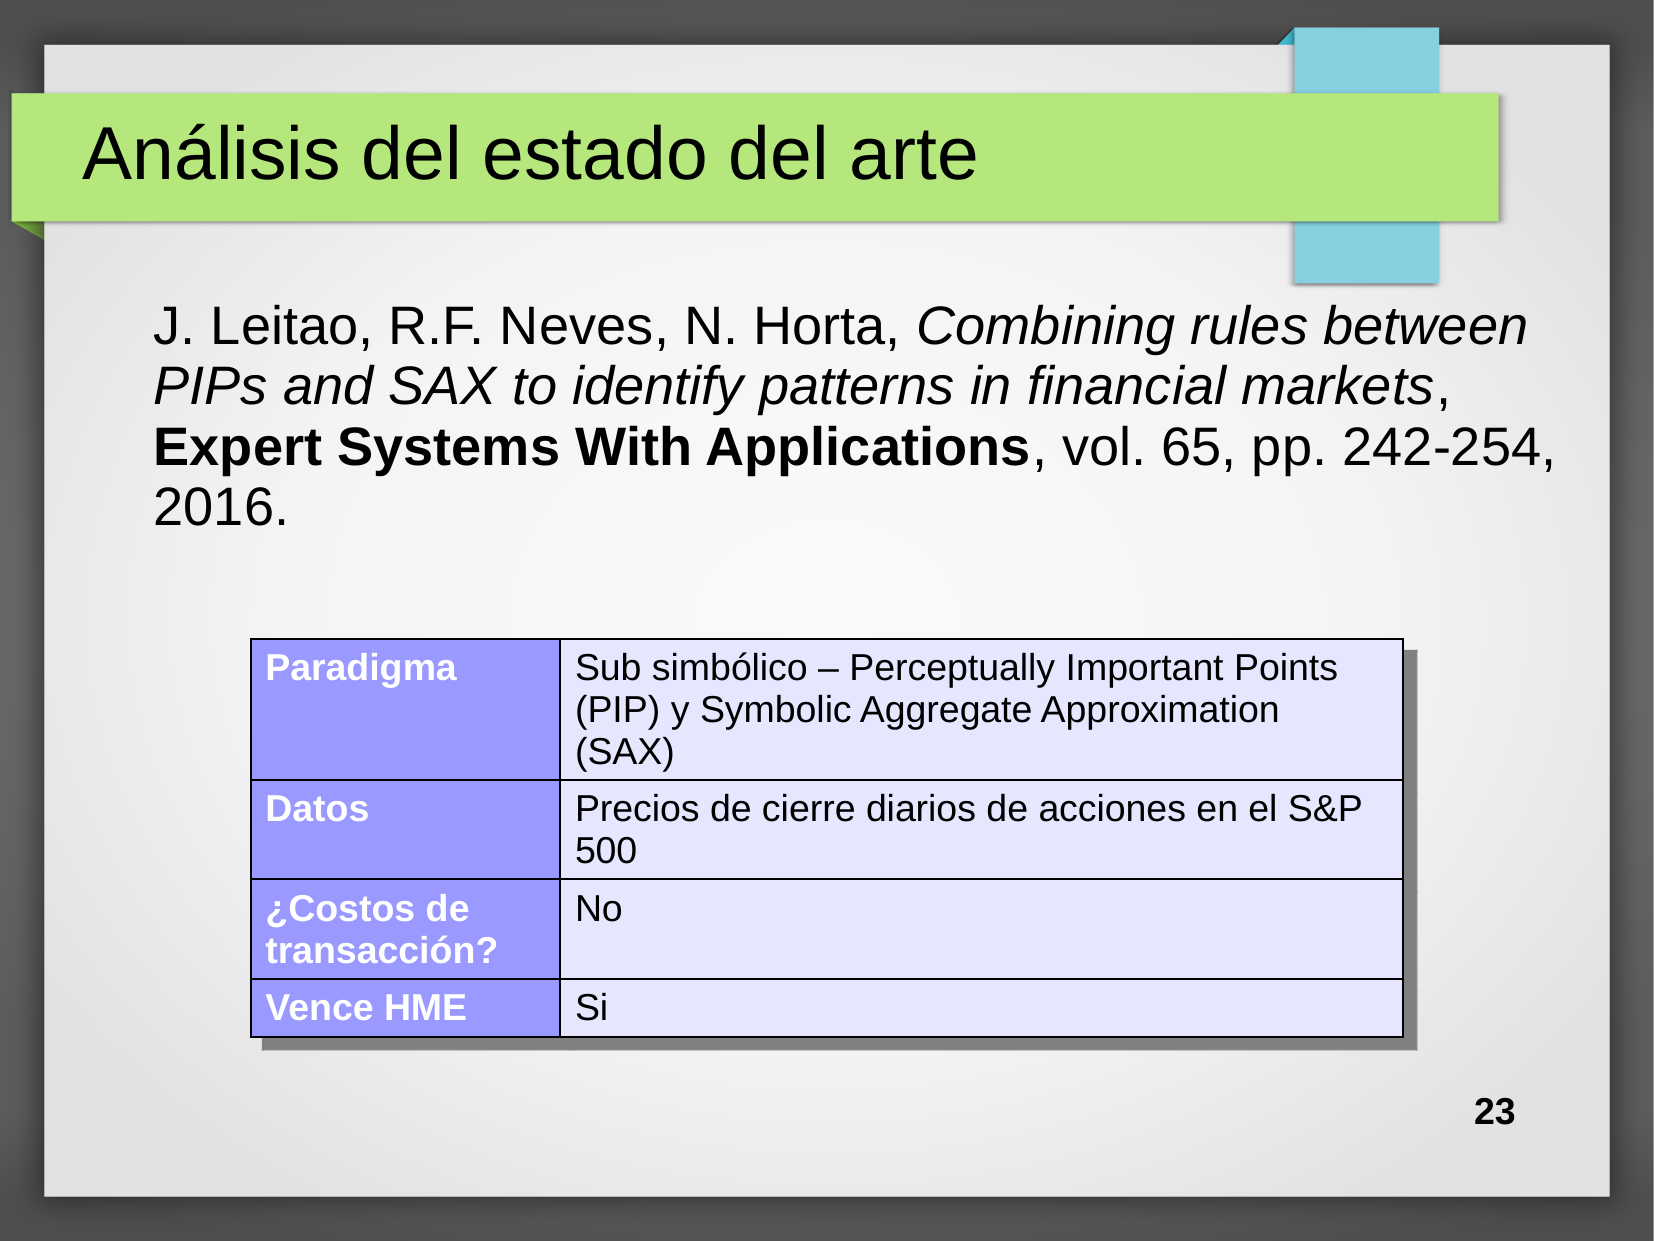

# Análisis del estado del arte
J. Leitao, R.F. Neves, N. Horta, Combining rules between PIPs and SAX to identify patterns in financial markets, Expert Systems With Applications, vol. 65, pp. 242-254, 2016.
| Paradigma | Sub simbólico – Perceptually Important Points (PIP) y Symbolic Aggregate Approximation (SAX) |
| --- | --- |
| Datos | Precios de cierre diarios de acciones en el S&P 500 |
| ¿Costos de transacción? | No |
| Vence HME | Si |